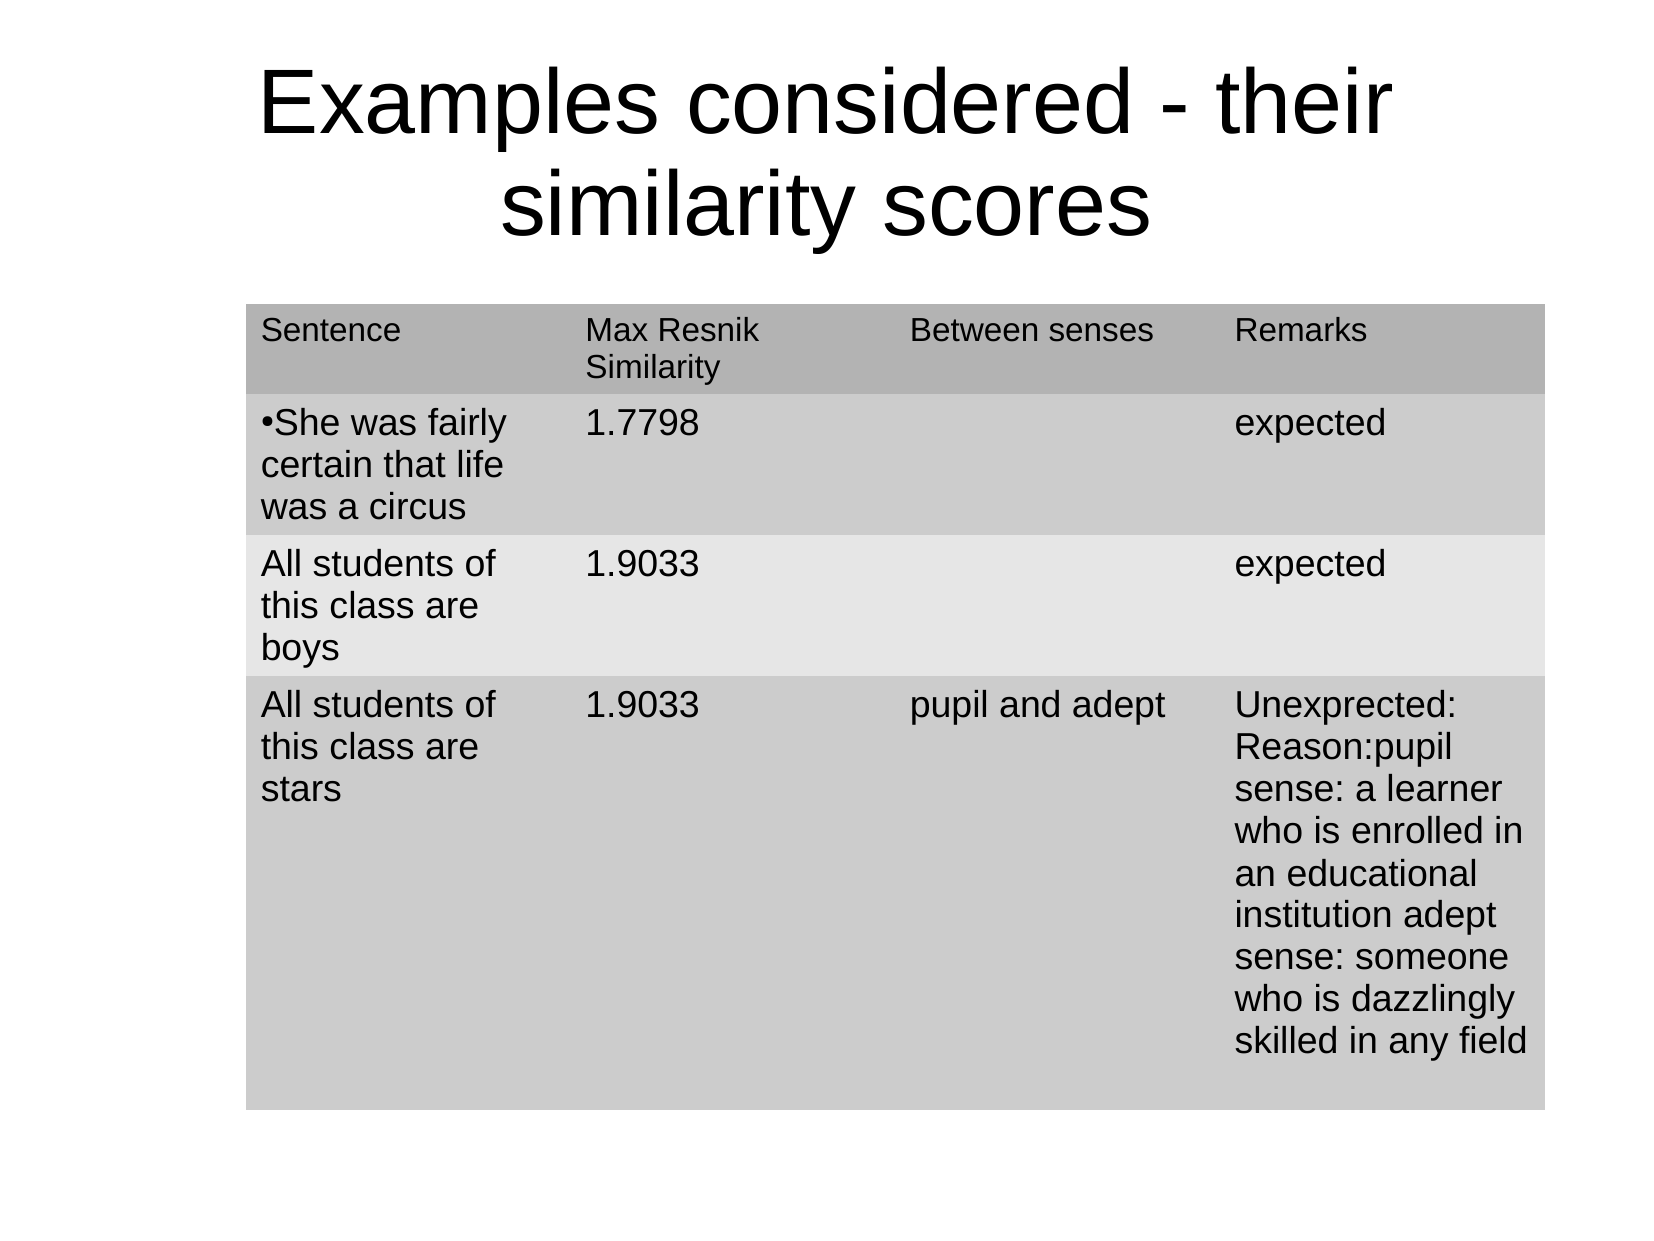

# Examples considered - their similarity scores
| Sentence | Max Resnik Similarity | Between senses | Remarks |
| --- | --- | --- | --- |
| She was fairly certain that life was a circus | 1.7798 | | expected |
| All students of this class are boys | 1.9033 | | expected |
| All students of this class are stars | 1.9033 | pupil and adept | Unexprected: Reason:pupil sense: a learner who is enrolled in an educational institution adept sense: someone who is dazzlingly skilled in any field |